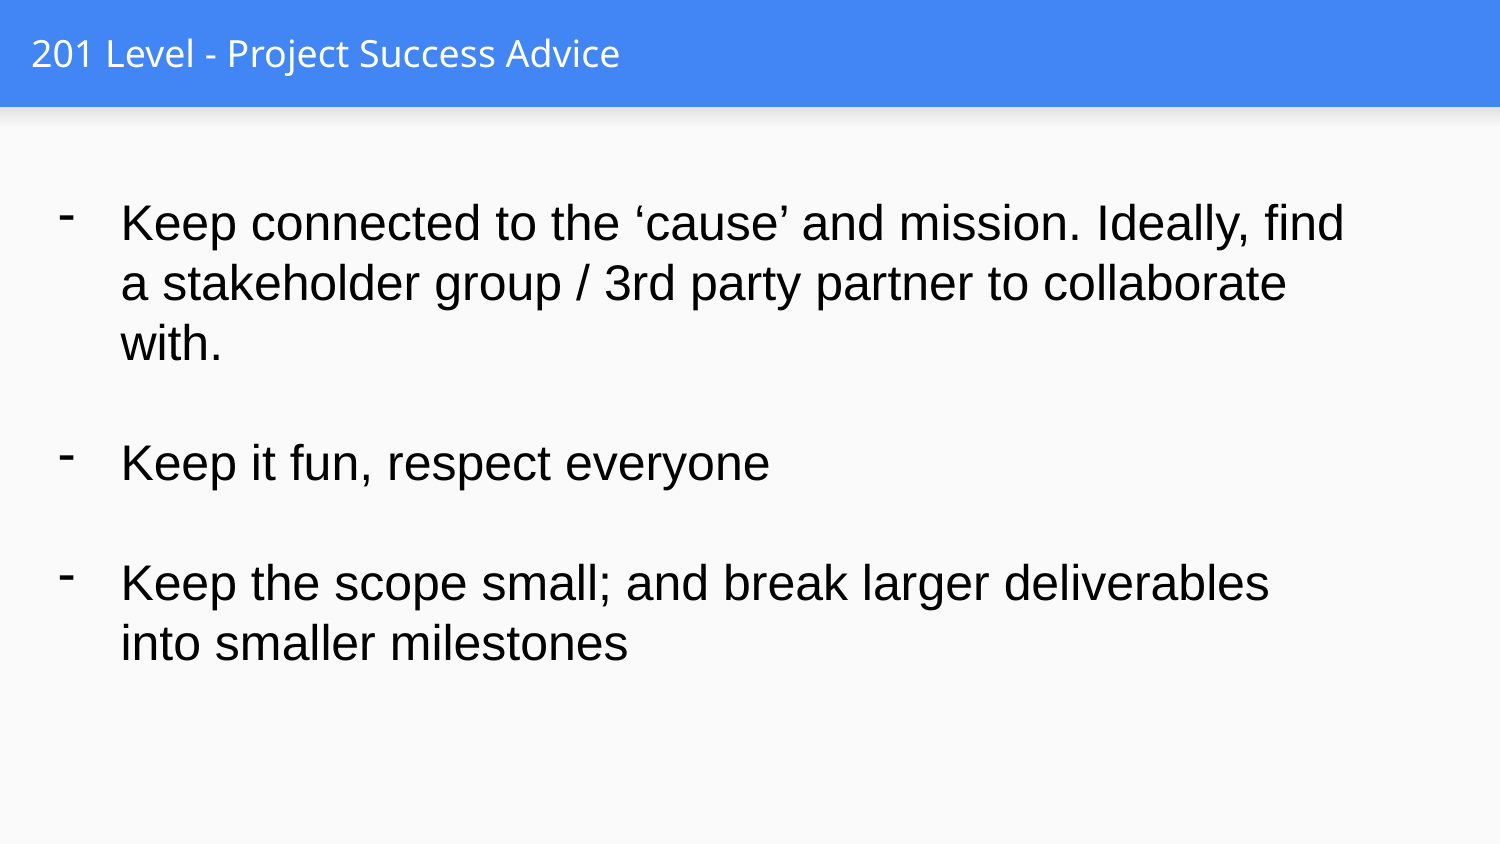

# 201 Level - Project Success Advice
Keep connected to the ‘cause’ and mission. Ideally, find a stakeholder group / 3rd party partner to collaborate with.
Keep it fun, respect everyone
Keep the scope small; and break larger deliverables into smaller milestones